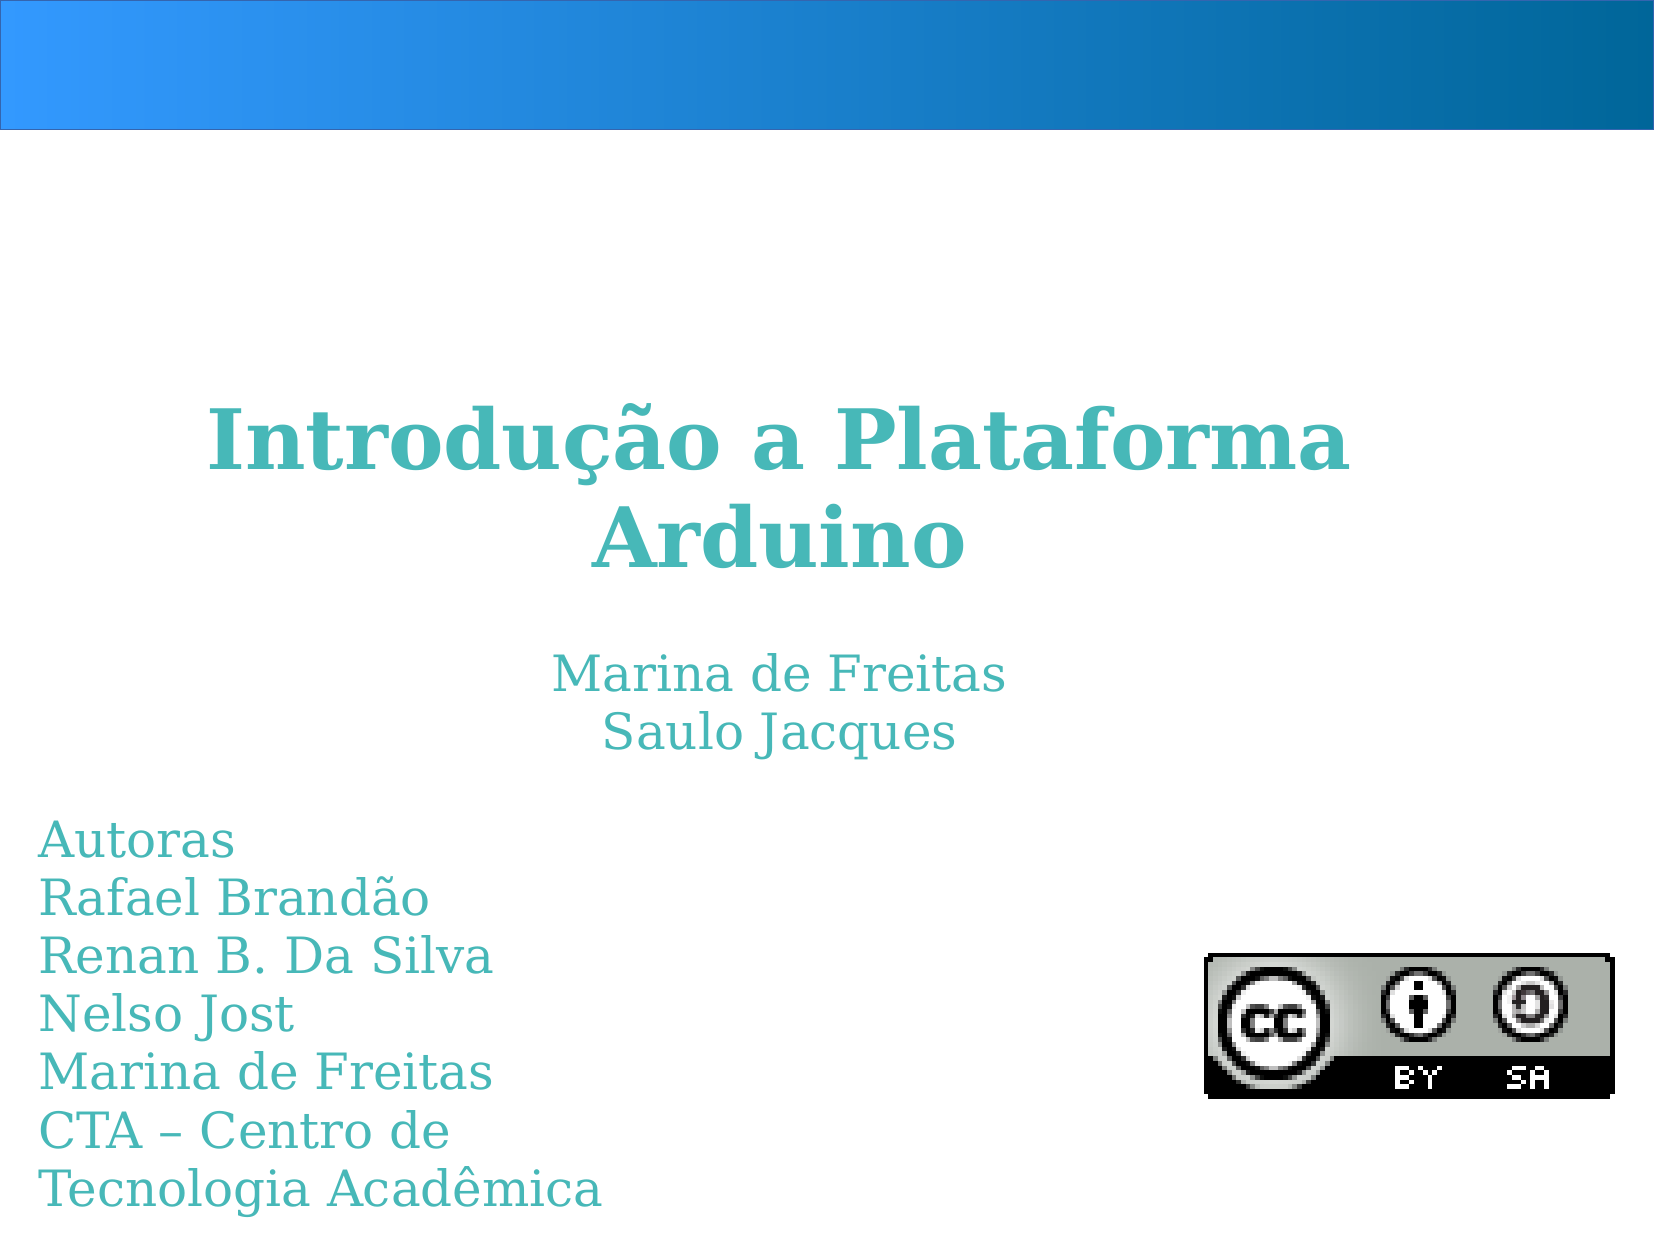

# Introdução a Plataforma Arduino
Marina de Freitas
Saulo Jacques
Autoras
Rafael Brandão
Renan B. Da Silva
Nelso Jost
Marina de Freitas
CTA – Centro de Tecnologia Acadêmica